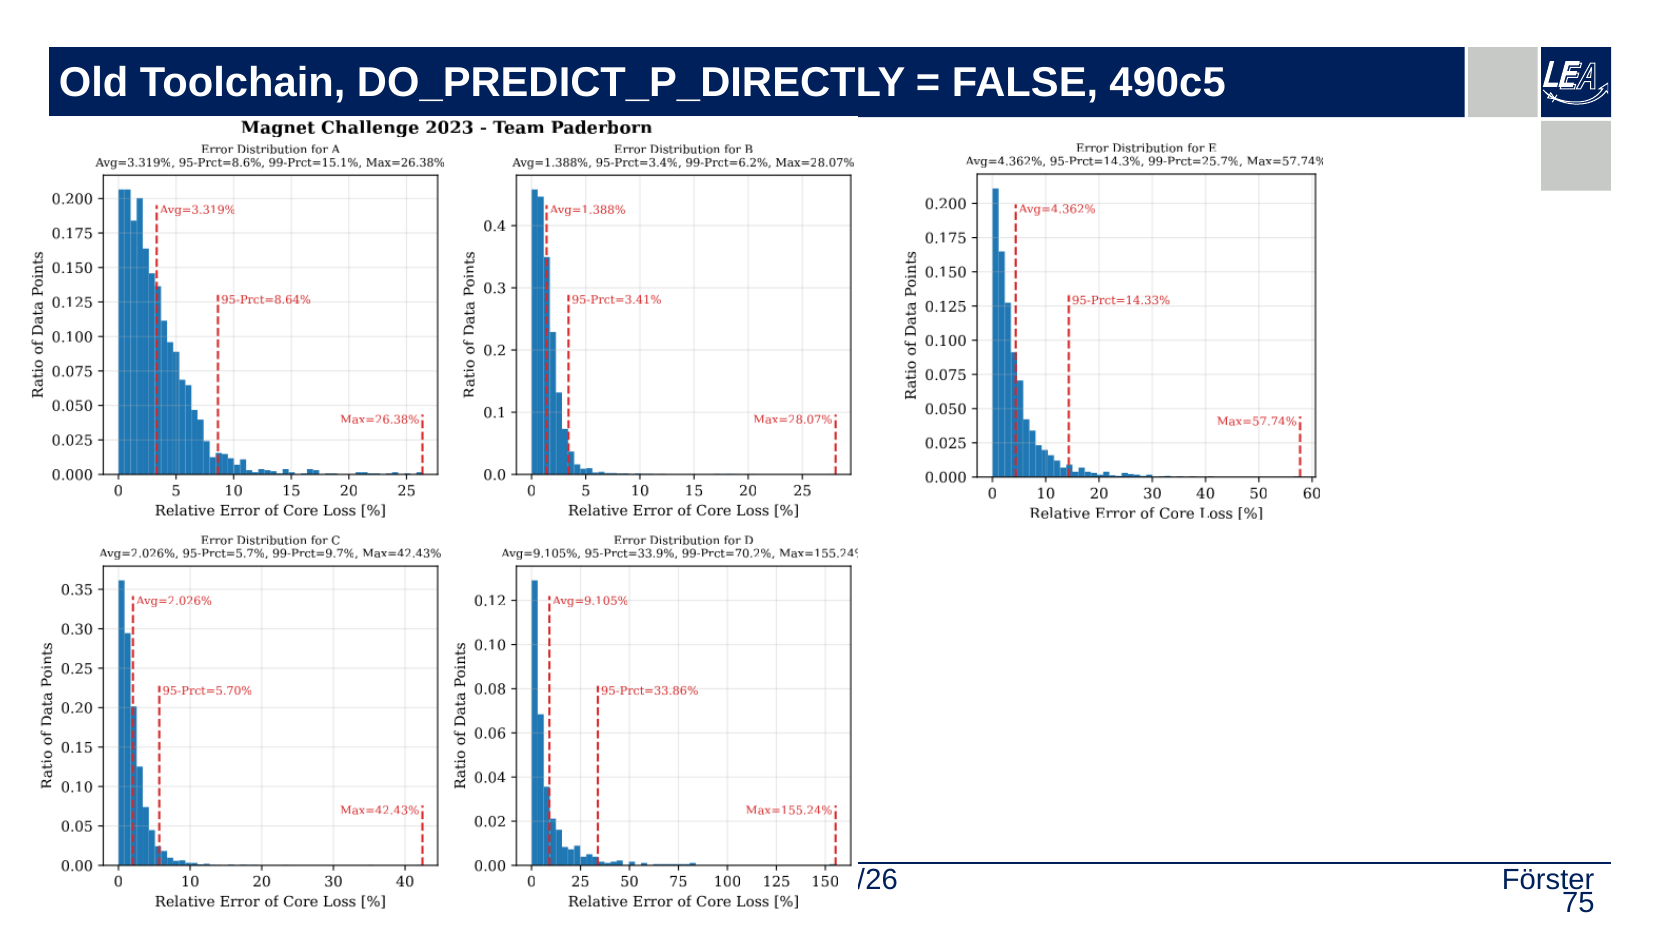

# Old Toolchain, DO_PREDICT_P_DIRECTLY = FALSE, 490c5
Förster
75